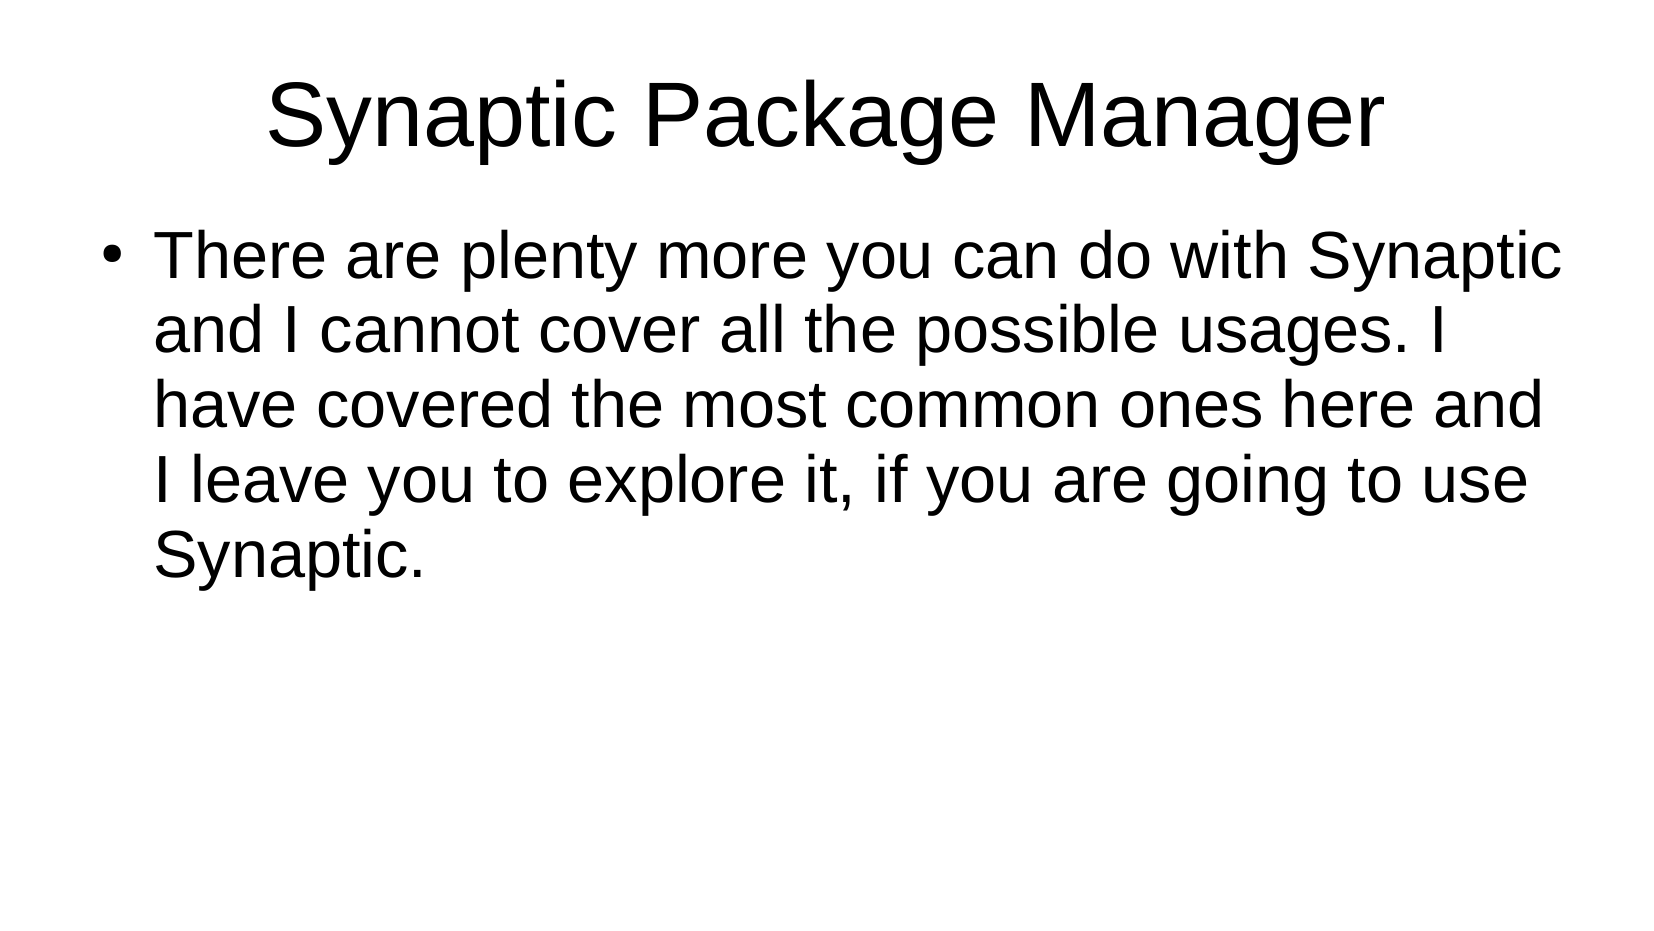

# Synaptic Package Manager
There are plenty more you can do with Synaptic and I cannot cover all the possible usages. I have covered the most common ones here and I leave you to explore it, if you are going to use Synaptic.